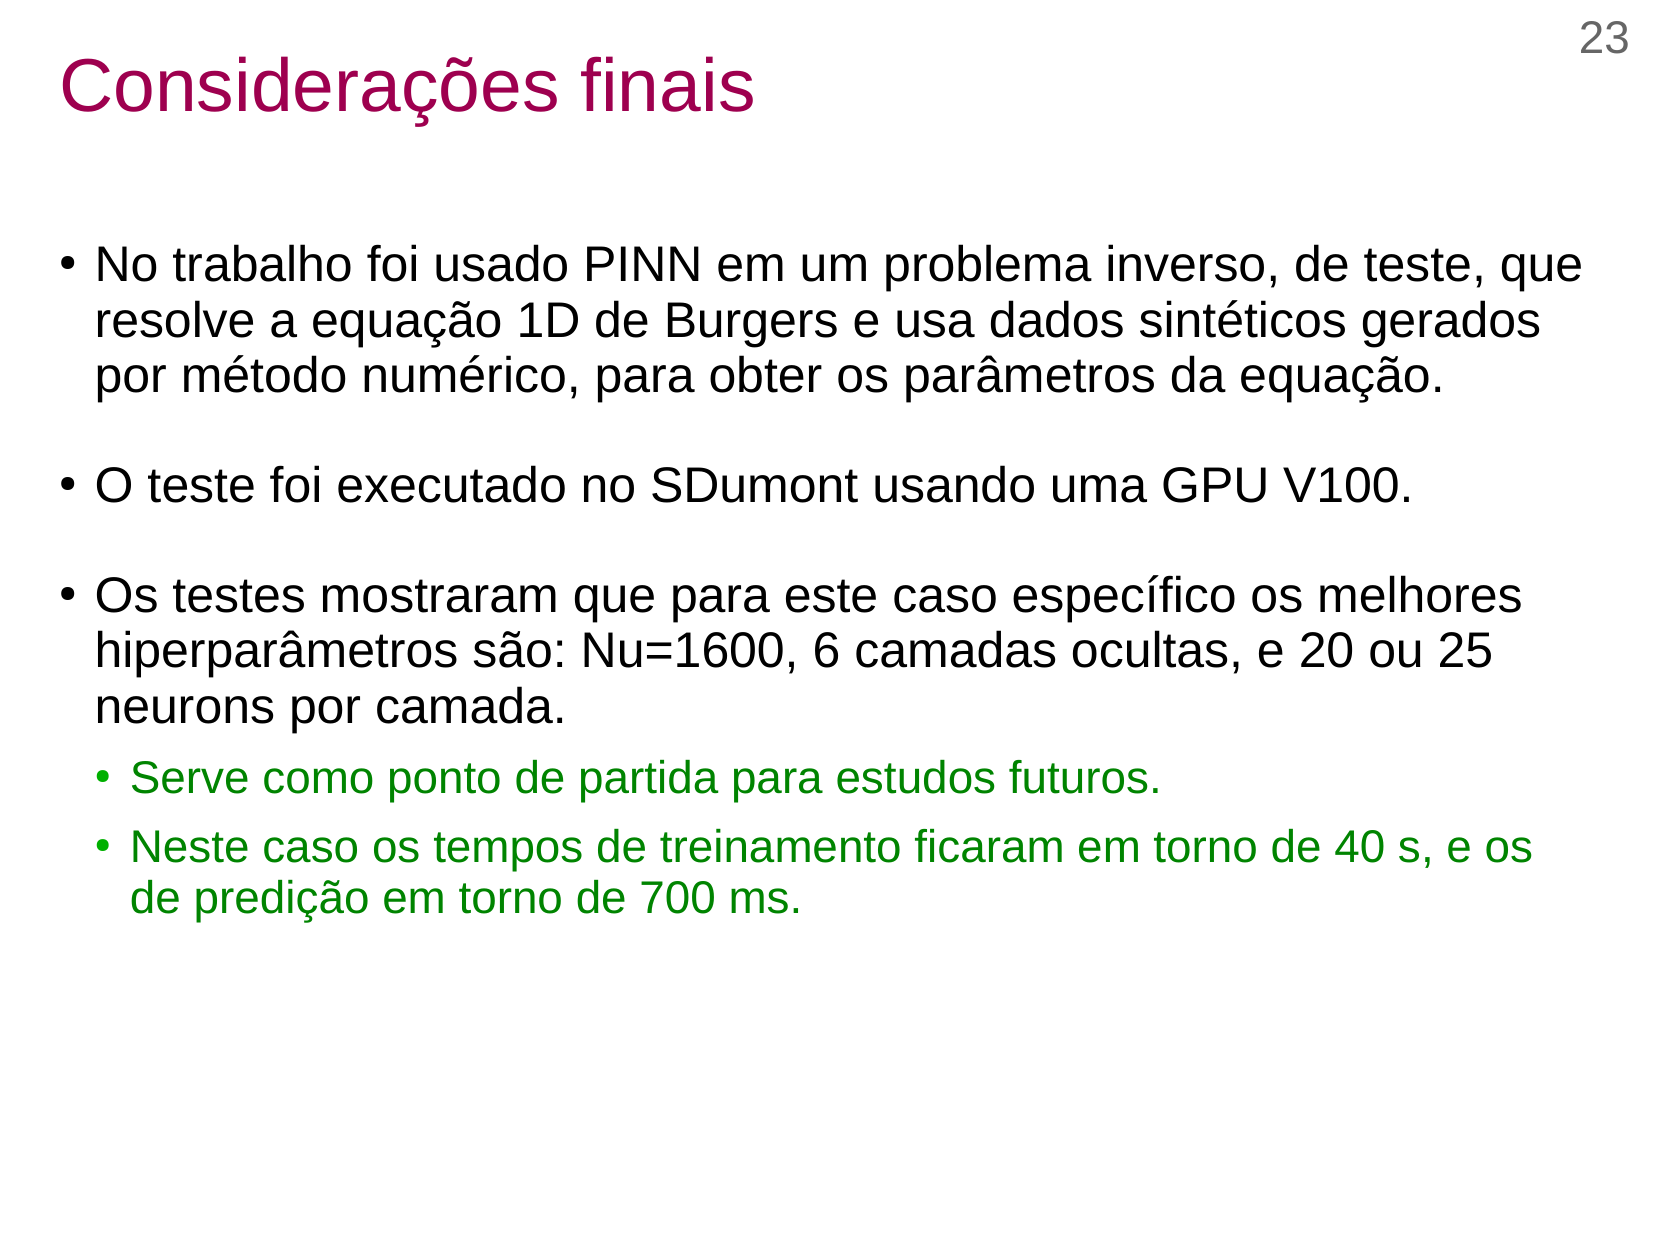

23
# Considerações finais
No trabalho foi usado PINN em um problema inverso, de teste, que resolve a equação 1D de Burgers e usa dados sintéticos gerados por método numérico, para obter os parâmetros da equação.
O teste foi executado no SDumont usando uma GPU V100.
Os testes mostraram que para este caso específico os melhores hiperparâmetros são: Nu=1600, 6 camadas ocultas, e 20 ou 25 neurons por camada.
Serve como ponto de partida para estudos futuros.
Neste caso os tempos de treinamento ficaram em torno de 40 s, e os de predição em torno de 700 ms.